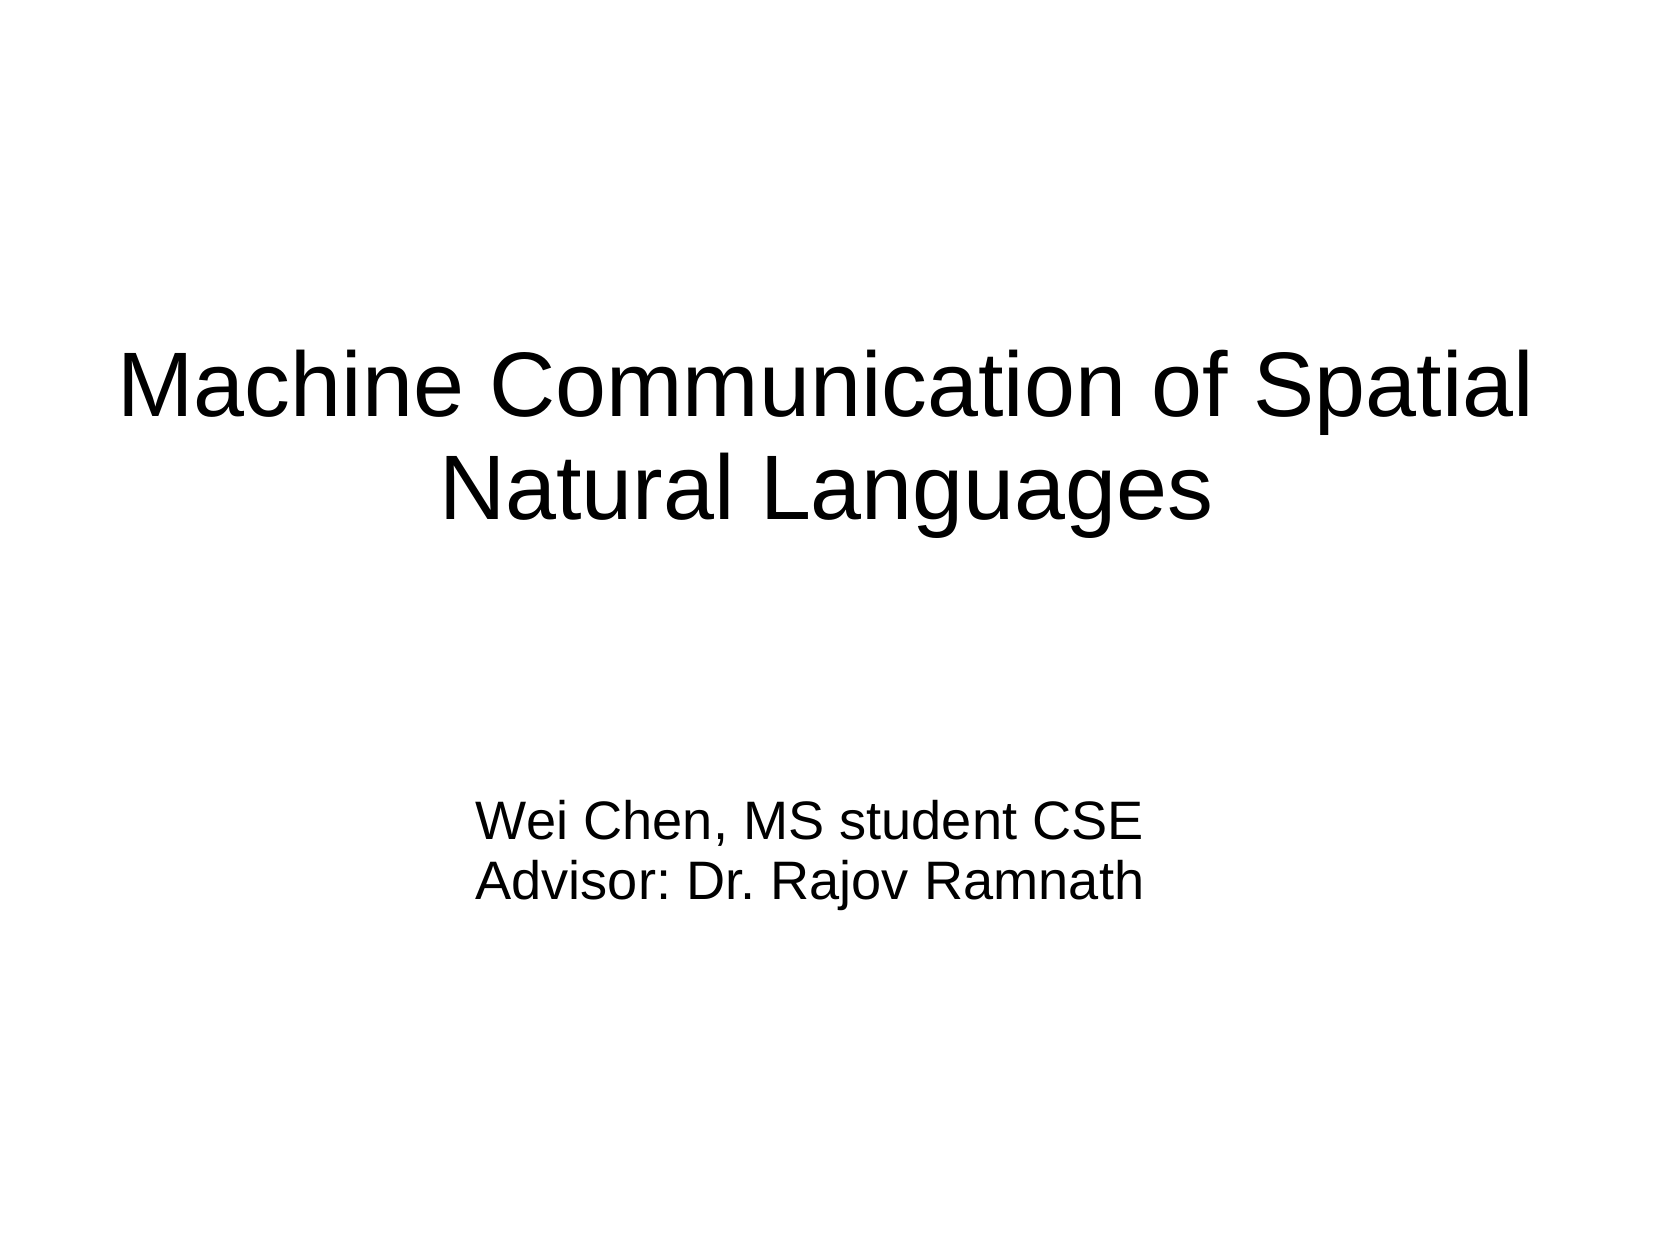

# Machine Communication of Spatial Natural Languages
Wei Chen, MS student CSE
Advisor: Dr. Rajov Ramnath